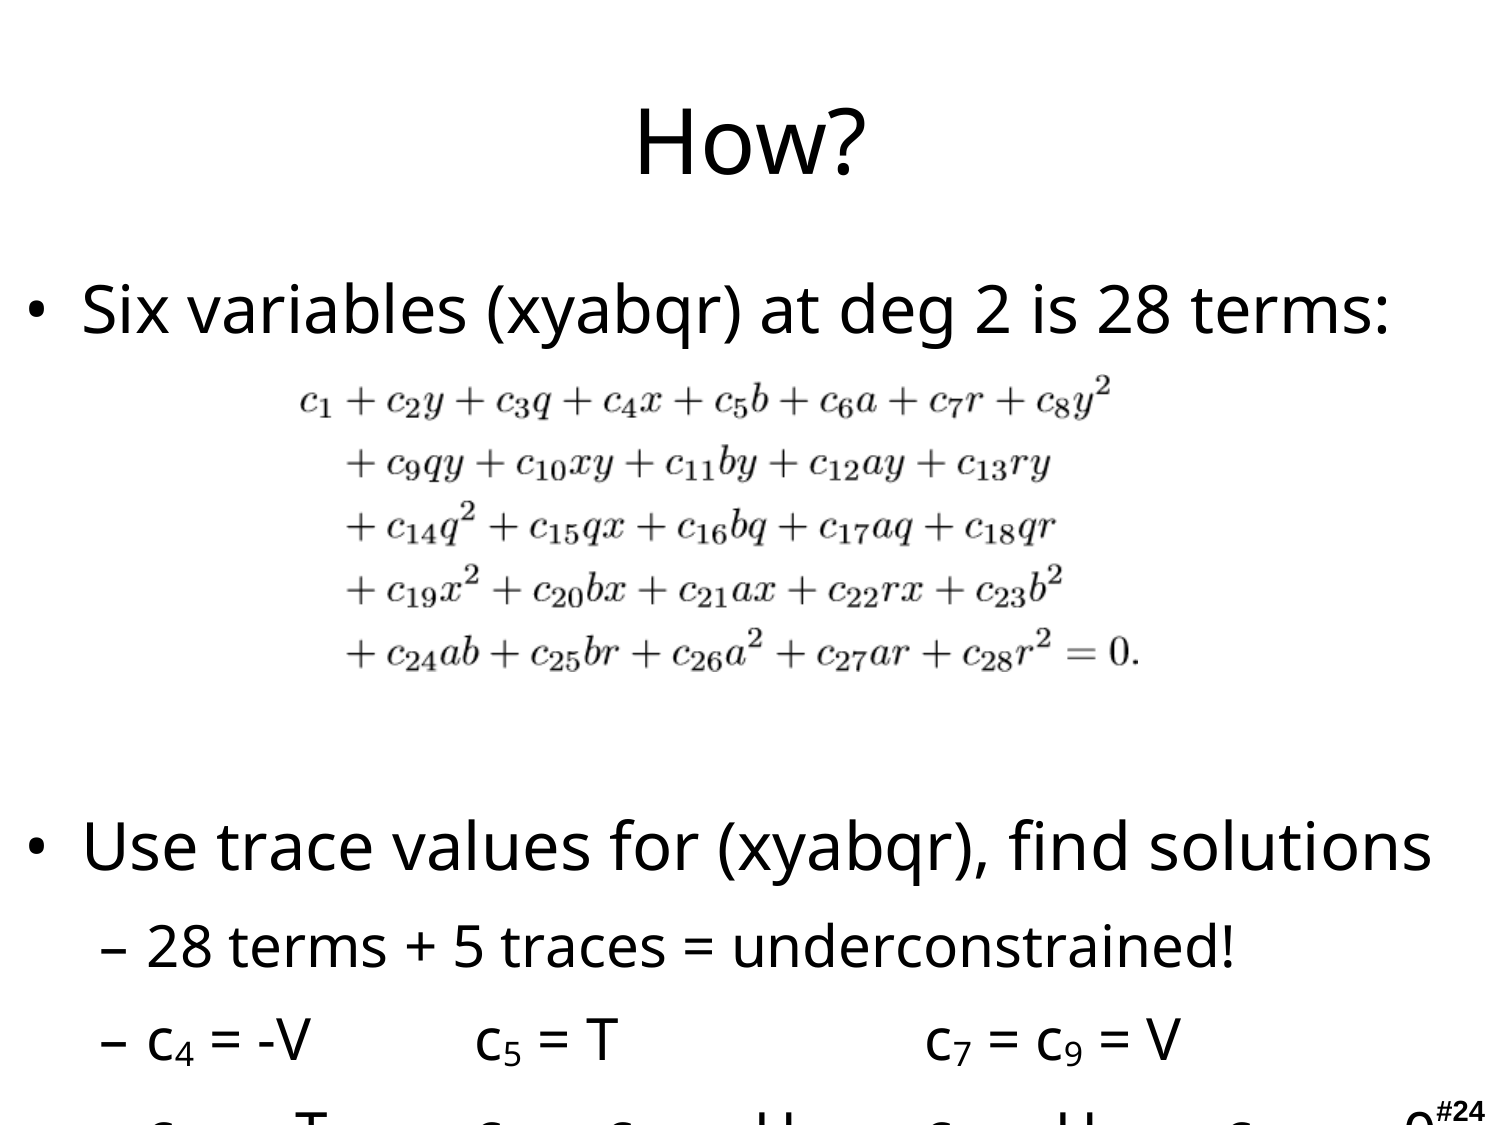

# How?
Six variables (xyabqr) at deg 2 is 28 terms:
Use trace values for (xyabqr), find solutions
28 terms + 5 traces = underconstrained!
c4 = -V		c5 = T			c7 = c9 = V
c12 = -T	c16 = c27 = -U	c21 = U 	cother = 0
24